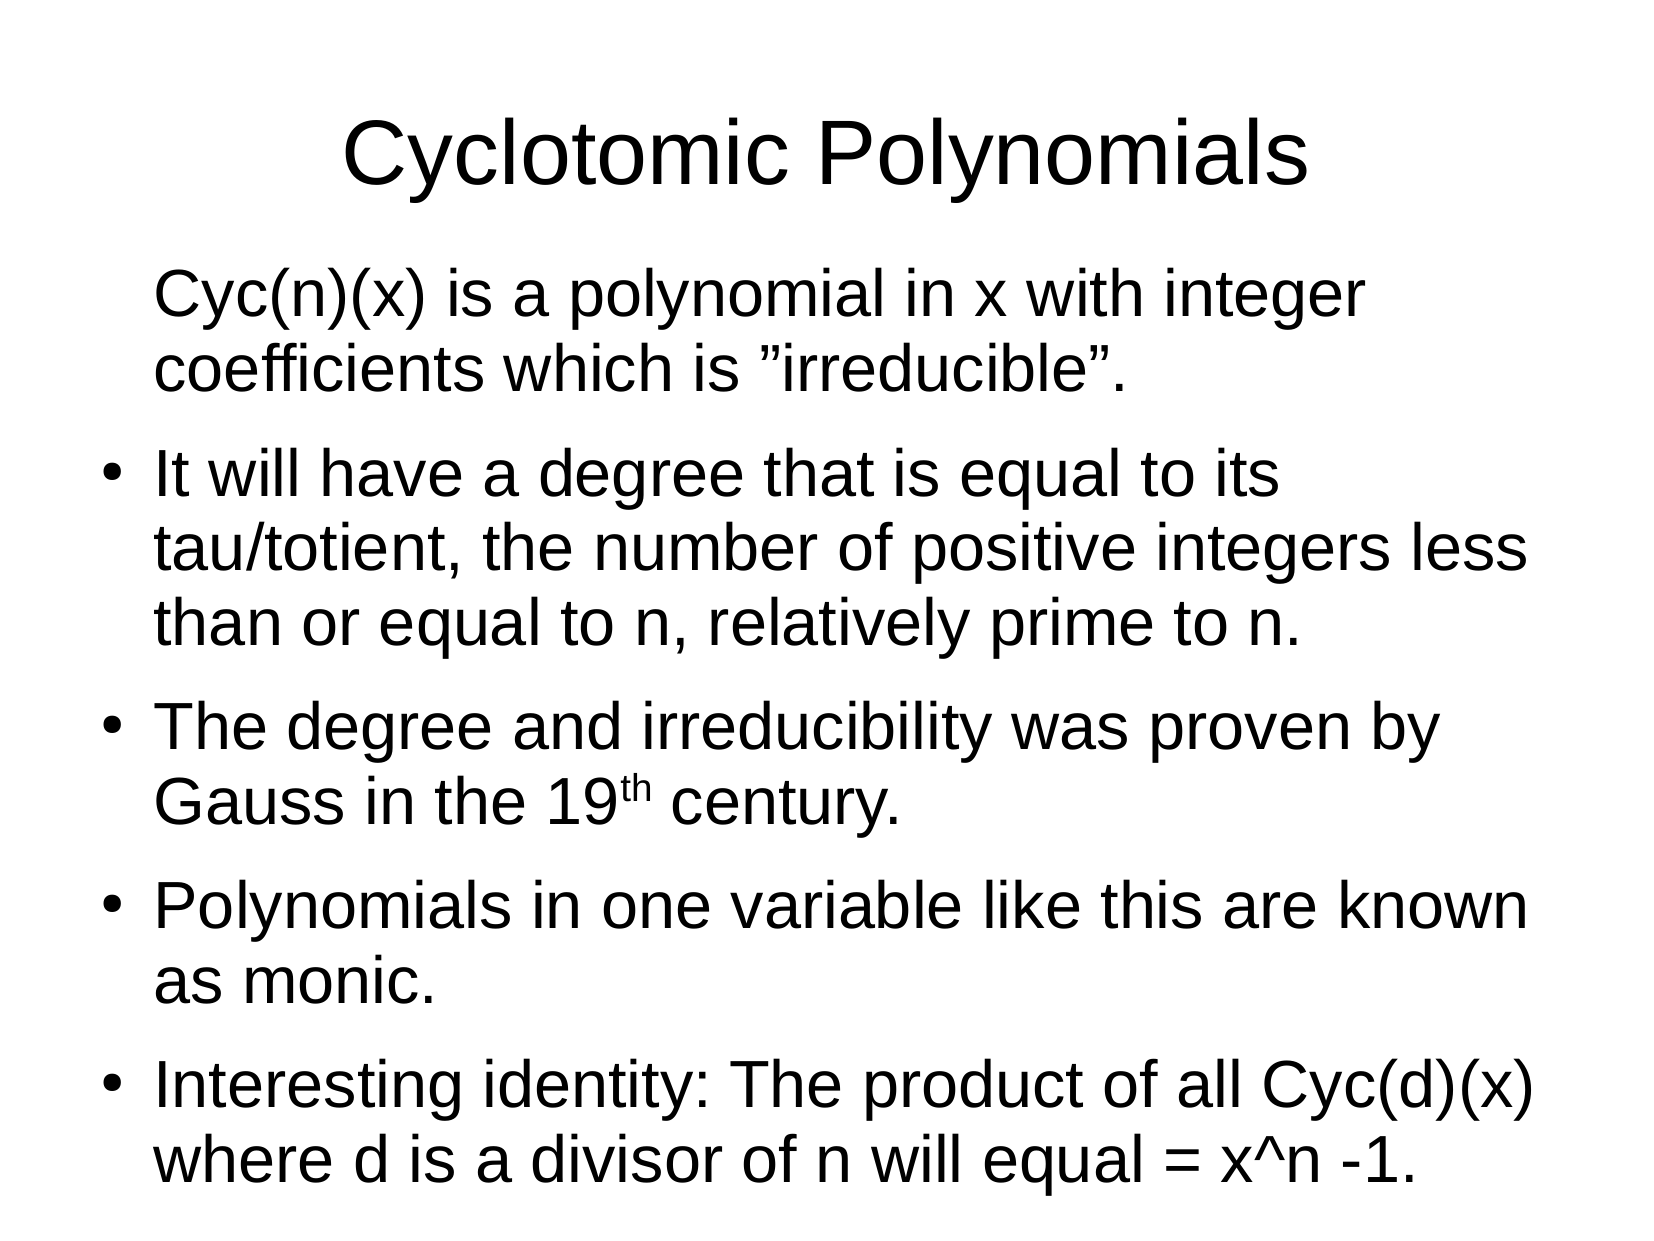

# Cyclotomic Polynomials
Cyc(n)(x) is a polynomial in x with integer coefficients which is ”irreducible”.
It will have a degree that is equal to its tau/totient, the number of positive integers less than or equal to n, relatively prime to n.
The degree and irreducibility was proven by Gauss in the 19th century.
Polynomials in one variable like this are known as monic.
Interesting identity: The product of all Cyc(d)(x) where d is a divisor of n will equal = x^n -1.